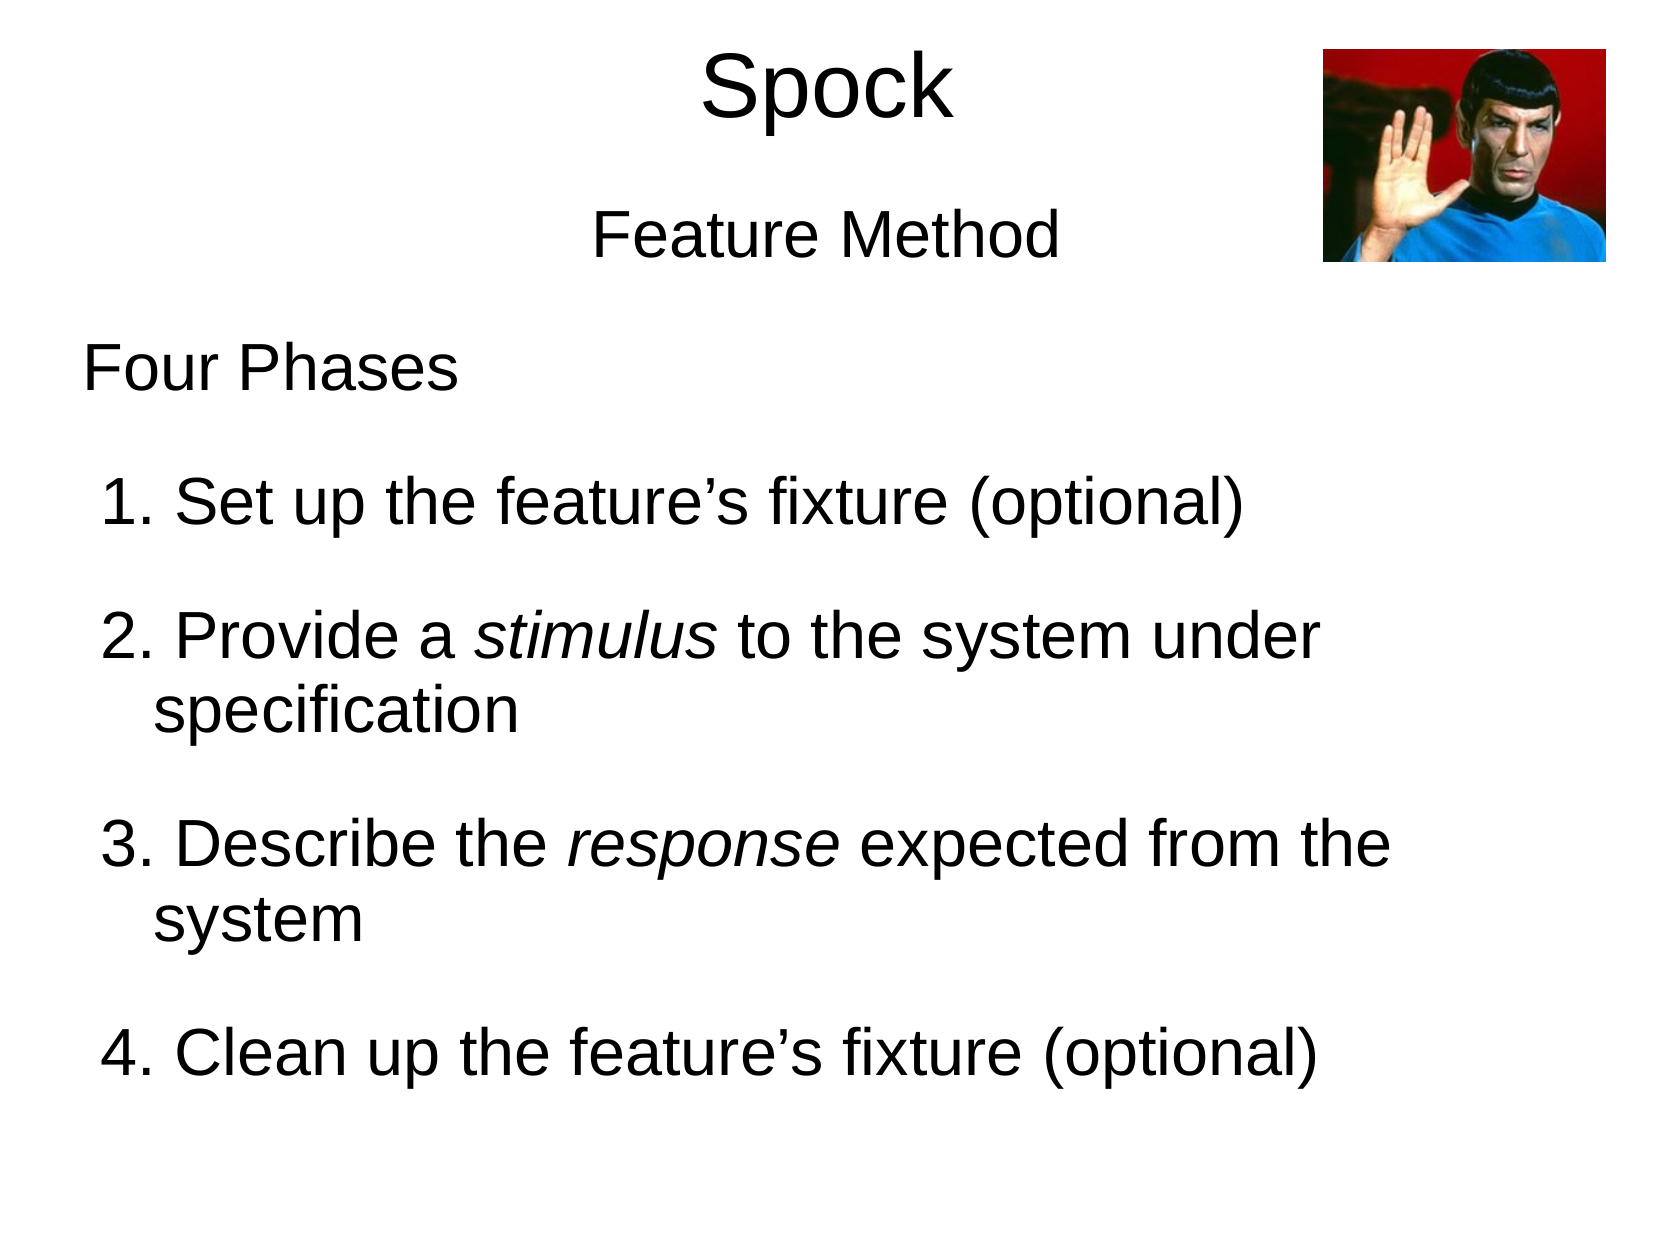

# Spock Feature Method
Four Phases
 Set up the feature’s fixture (optional)
 Provide a stimulus to the system under specification
 Describe the response expected from the system
 Clean up the feature’s fixture (optional)